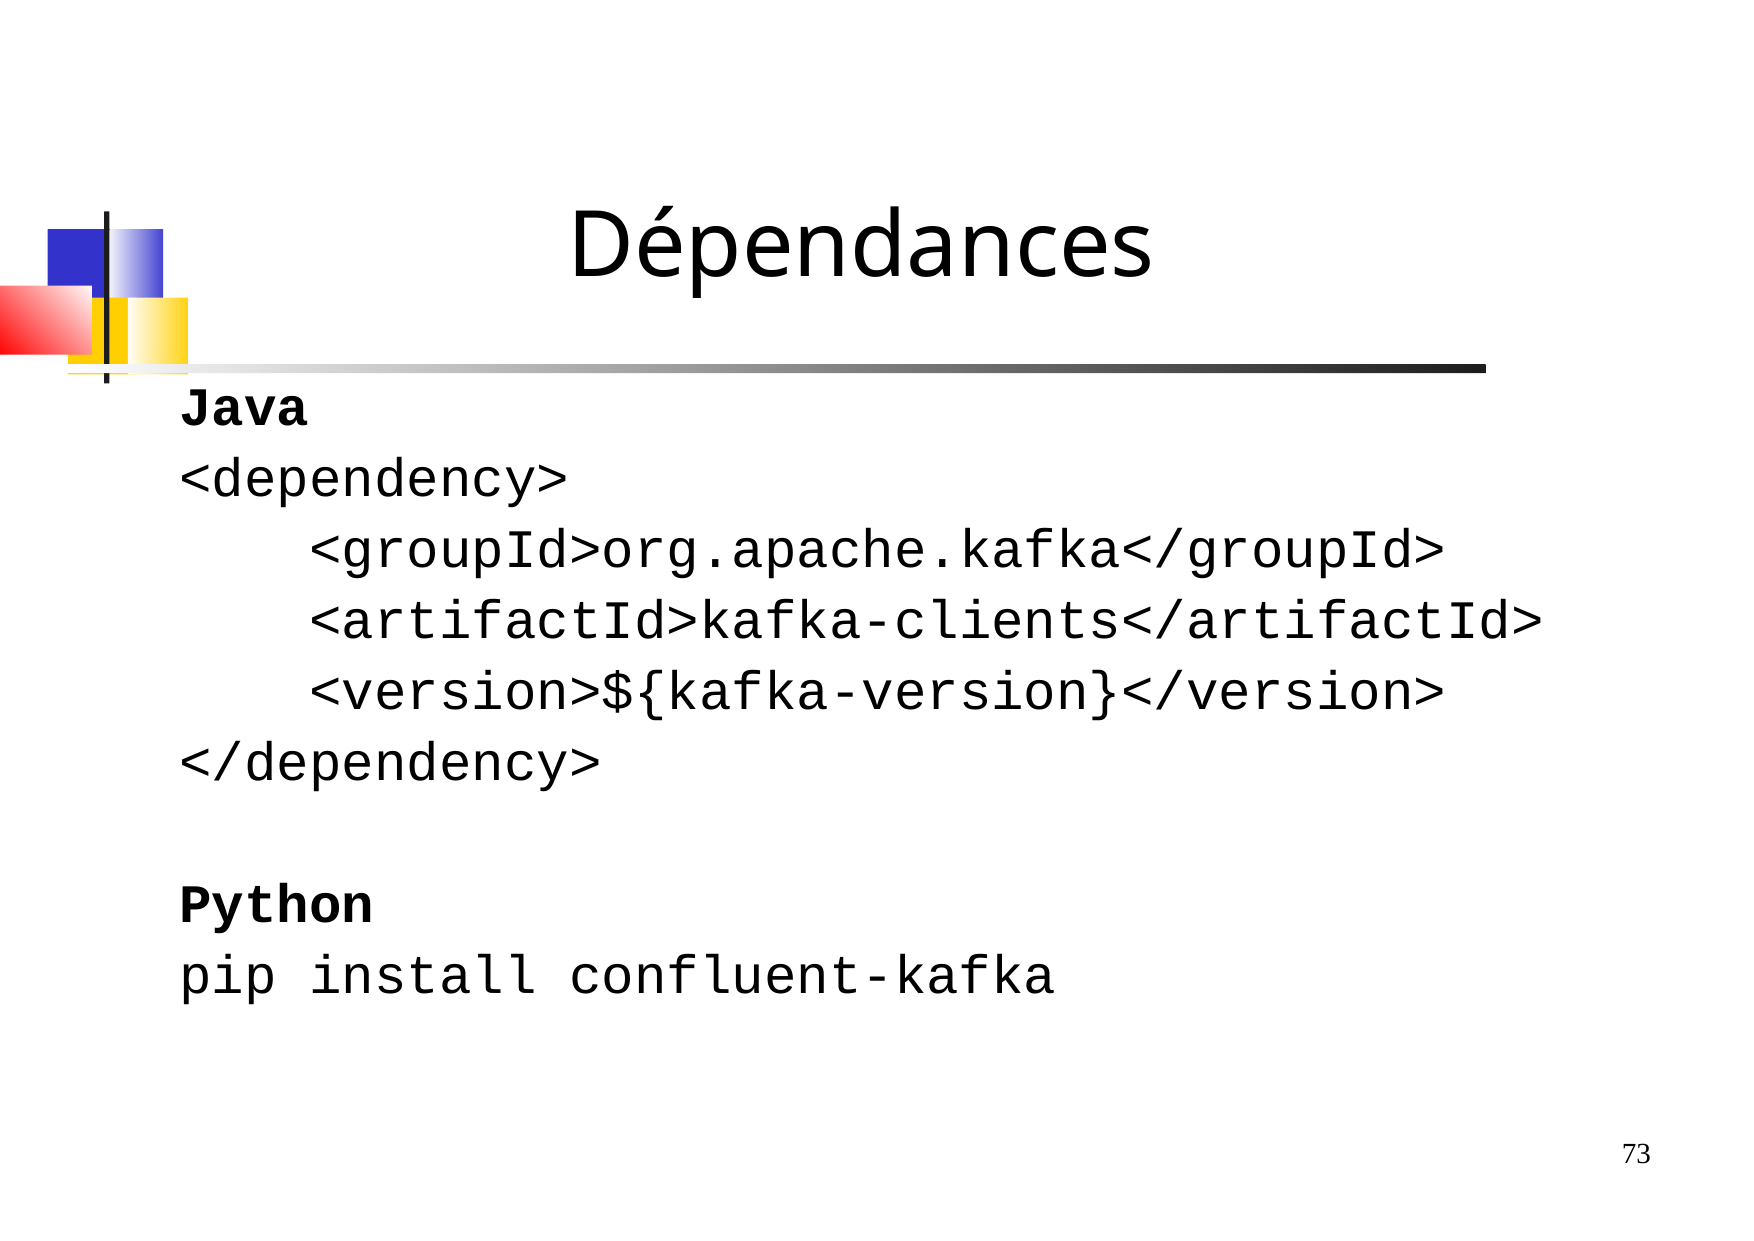

# Dépendances
Java
<dependency>
 <groupId>org.apache.kafka</groupId>
 <artifactId>kafka-clients</artifactId>
 <version>${kafka-version}</version>
</dependency>
Python
pip install confluent-kafka